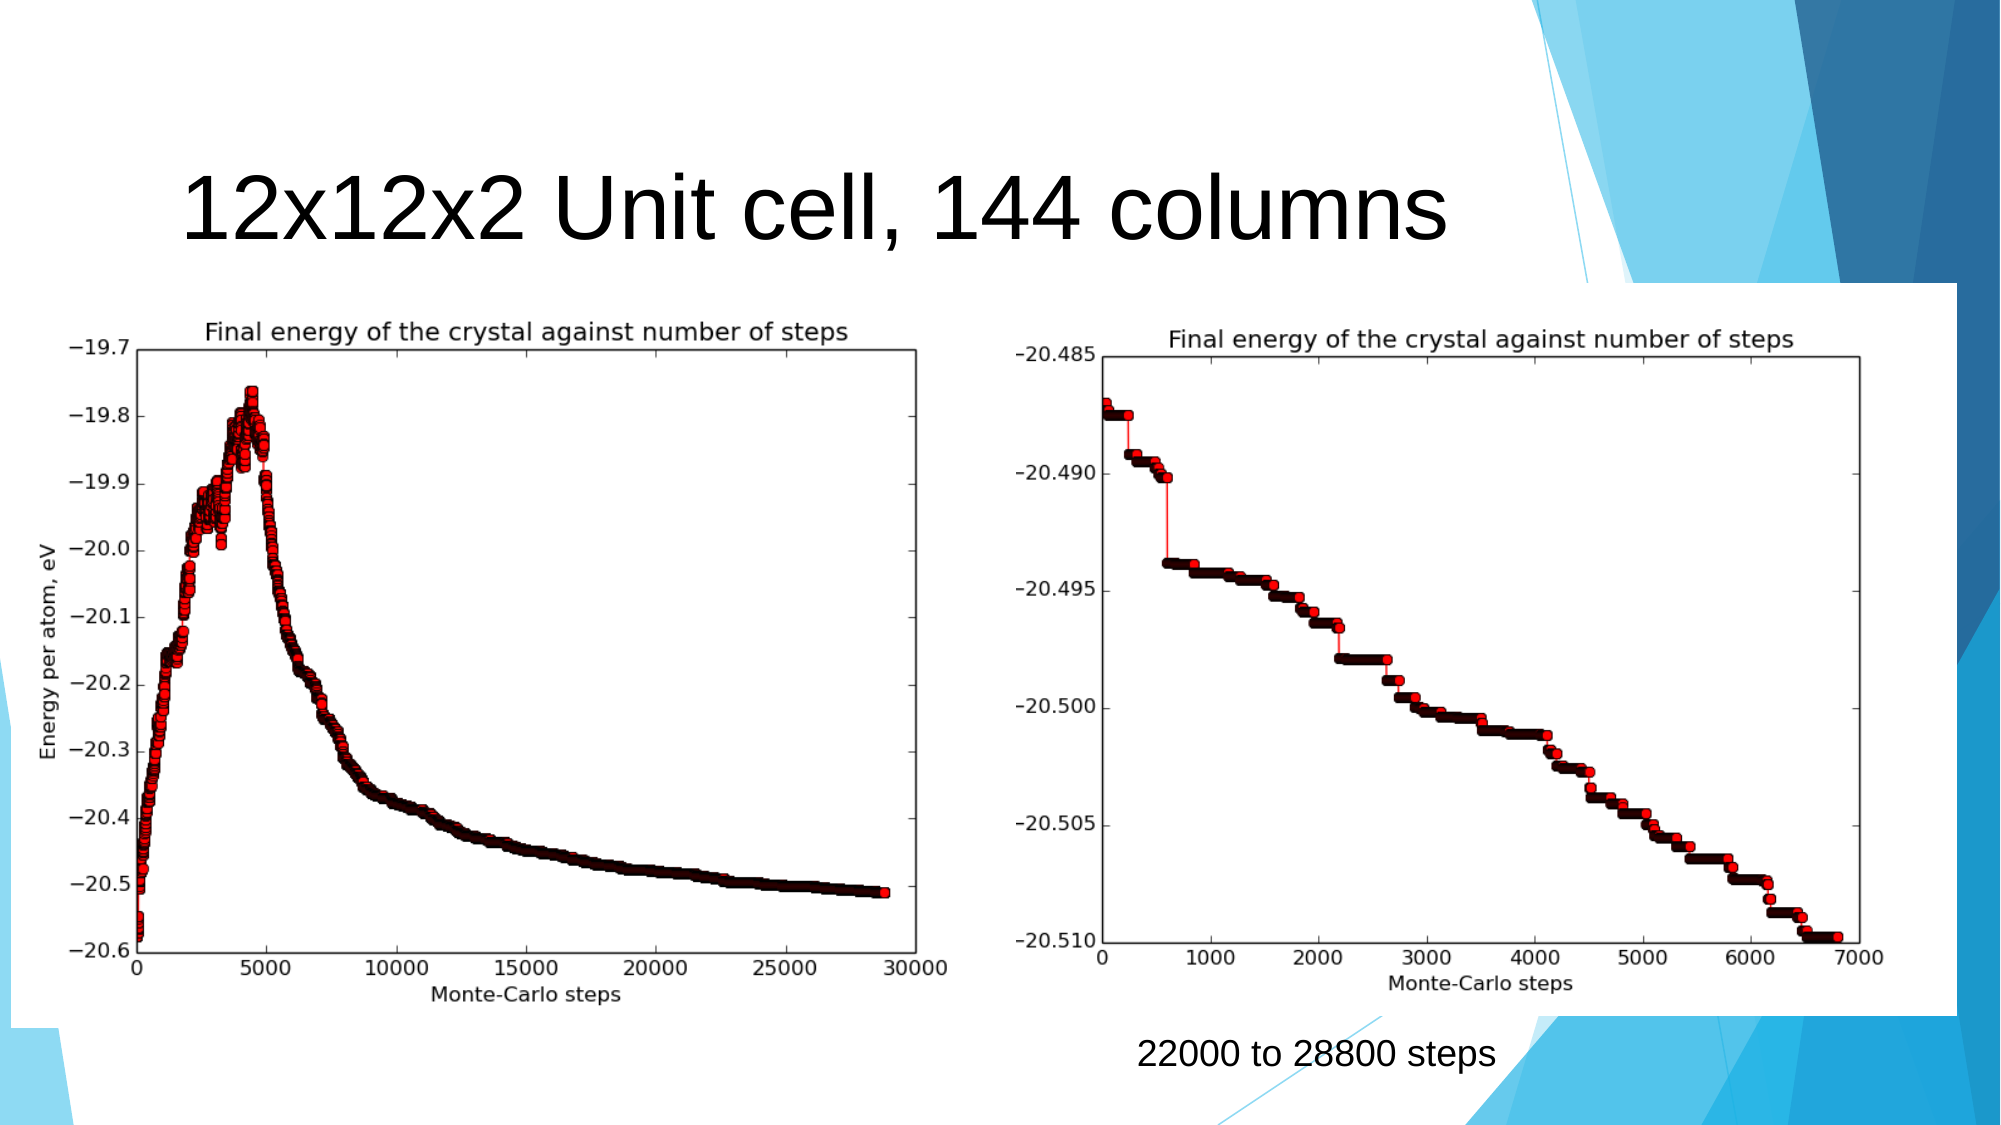

# 12x12x2 Unit cell, 144 columns
22000 to 28800 steps